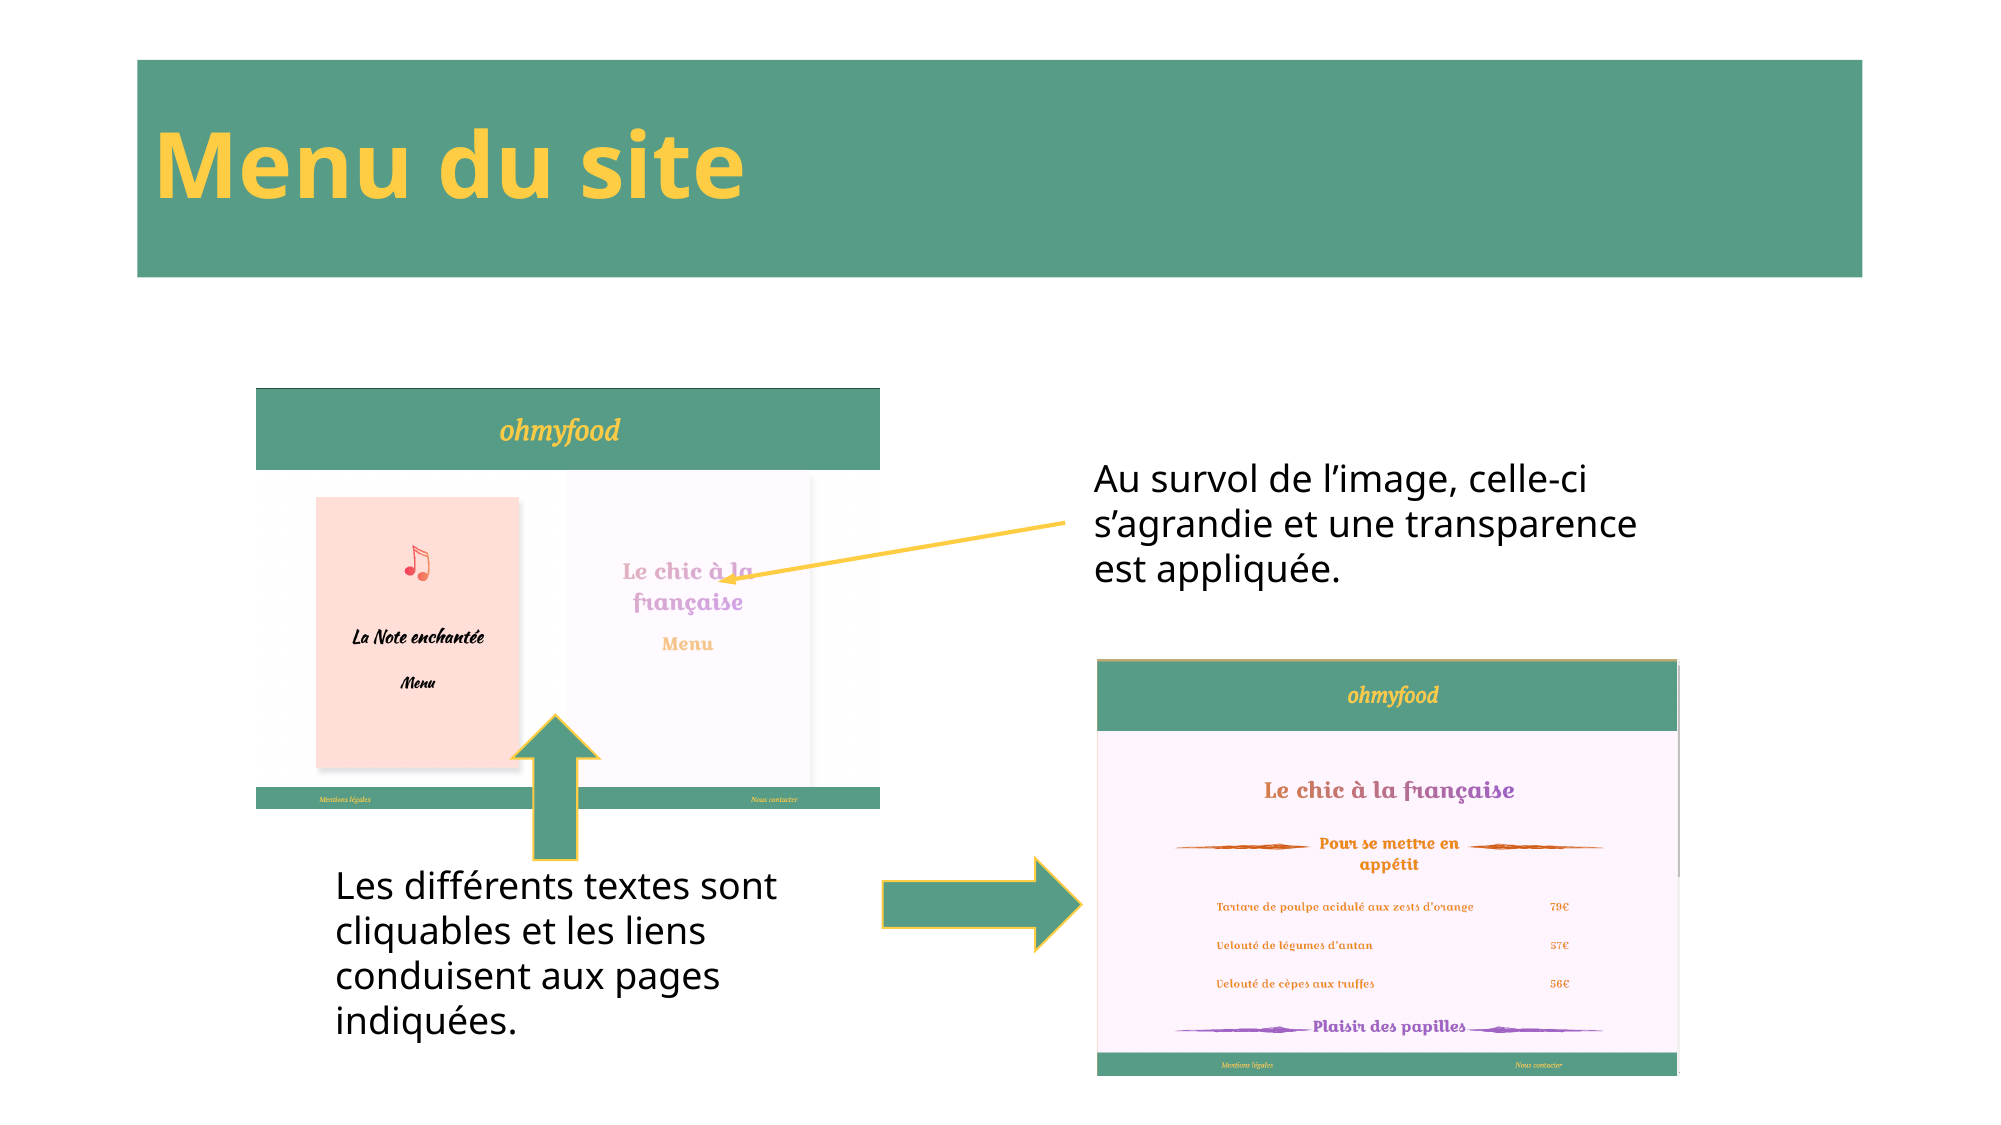

# Menu du site
Au survol de l’image, celle-ci s’agrandie et une transparence est appliquée.
Les différents textes sont cliquables et les liens conduisent aux pages indiquées.